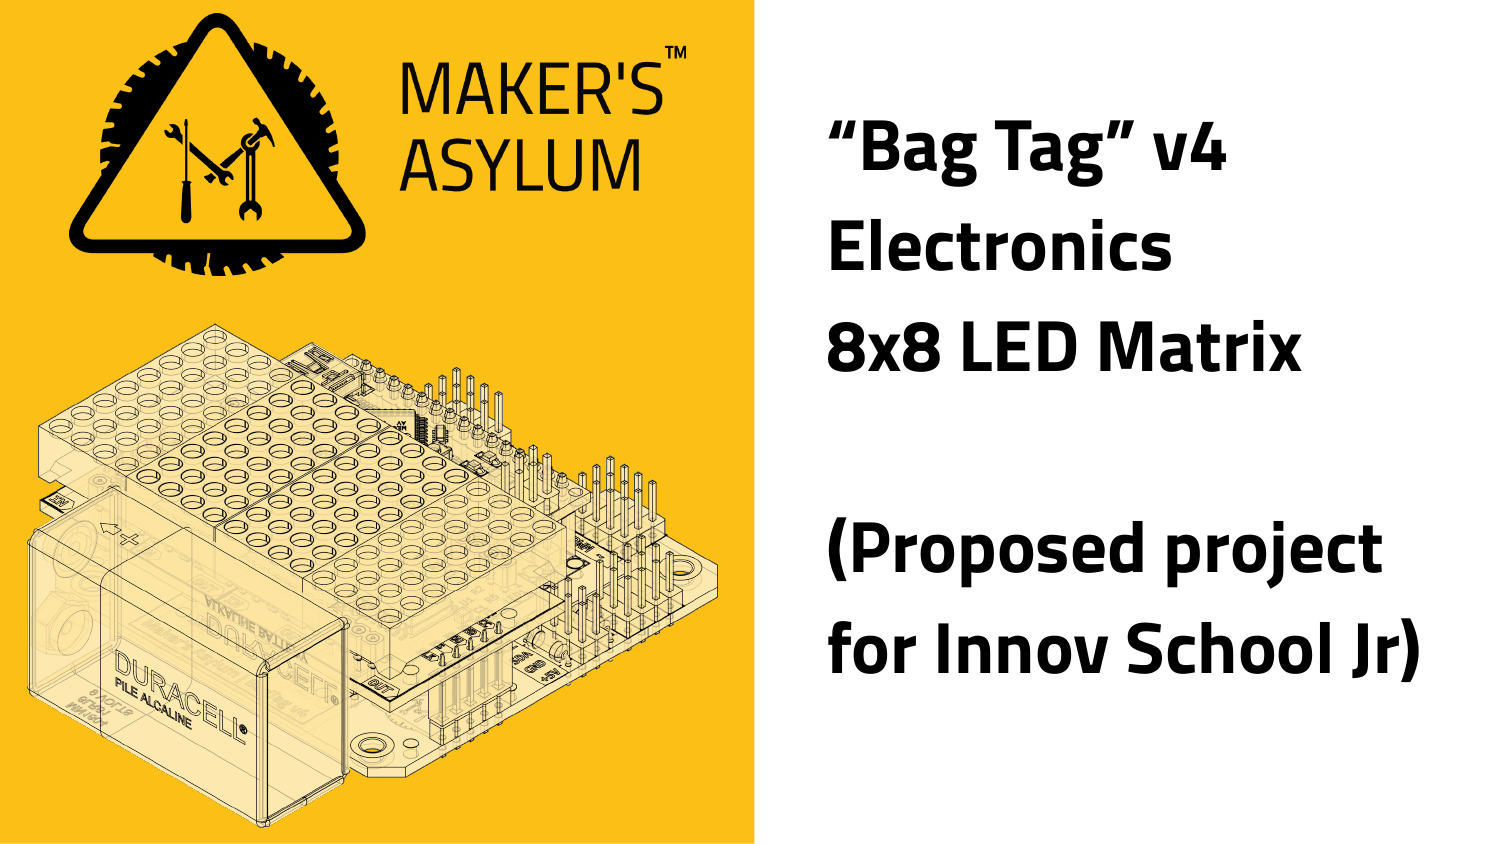

“Bag Tag” v4
Electronics
8x8 LED Matrix
(Proposed project for Innov School Jr)